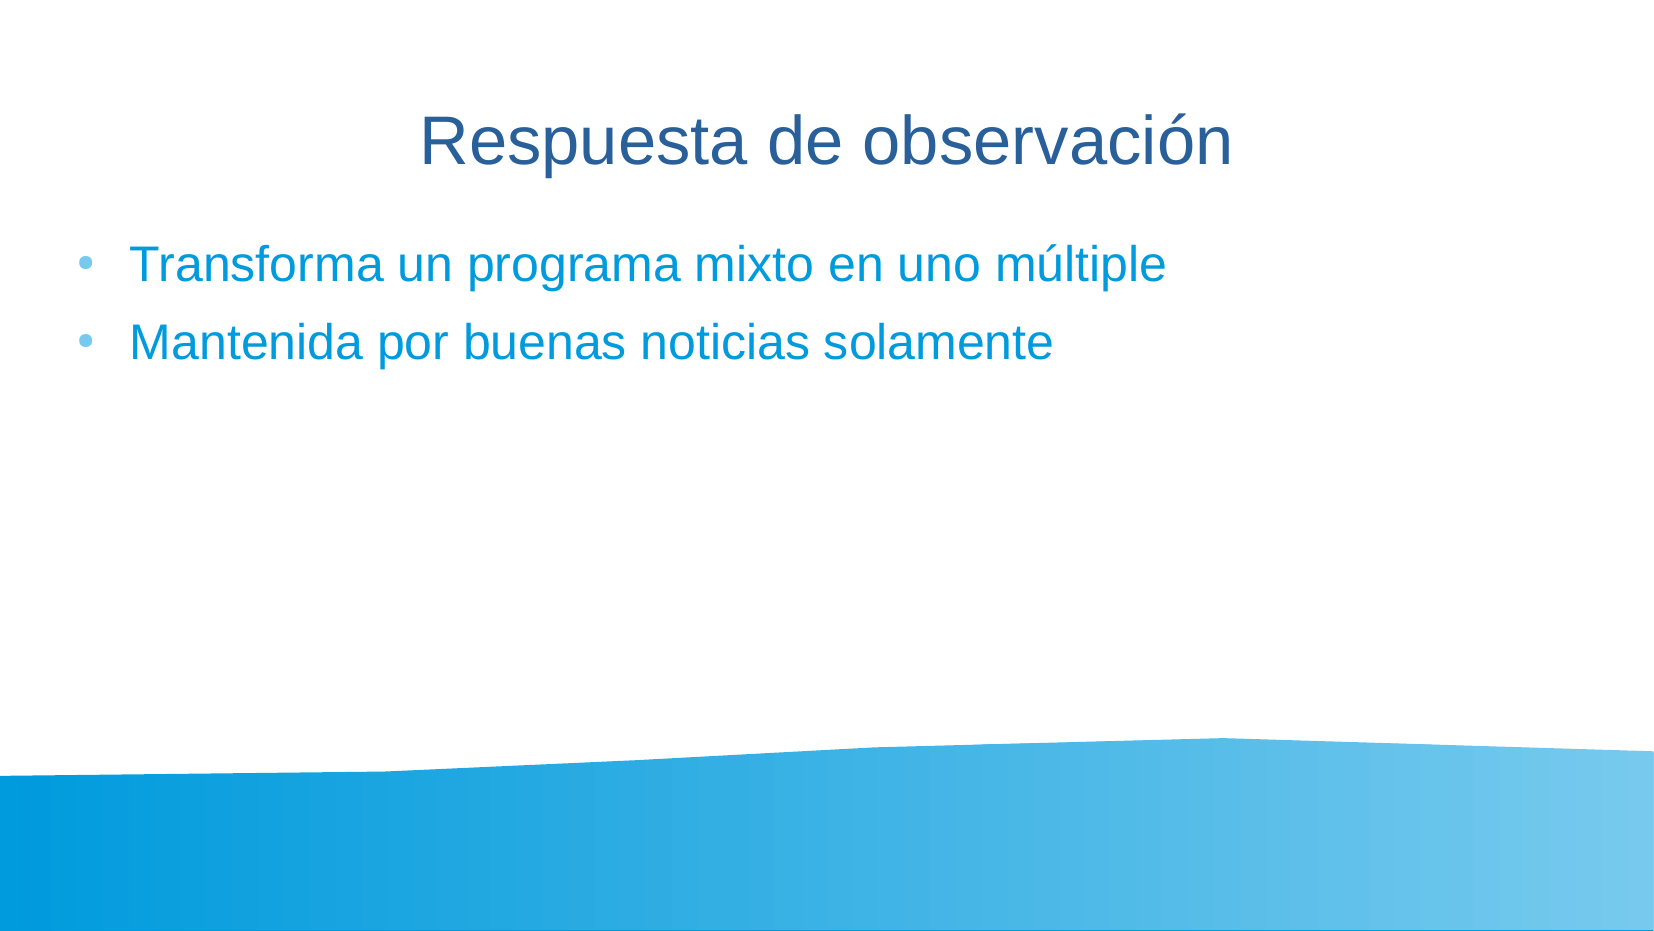

# Respuesta de observación
Transforma un programa mixto en uno múltiple
Mantenida por buenas noticias solamente